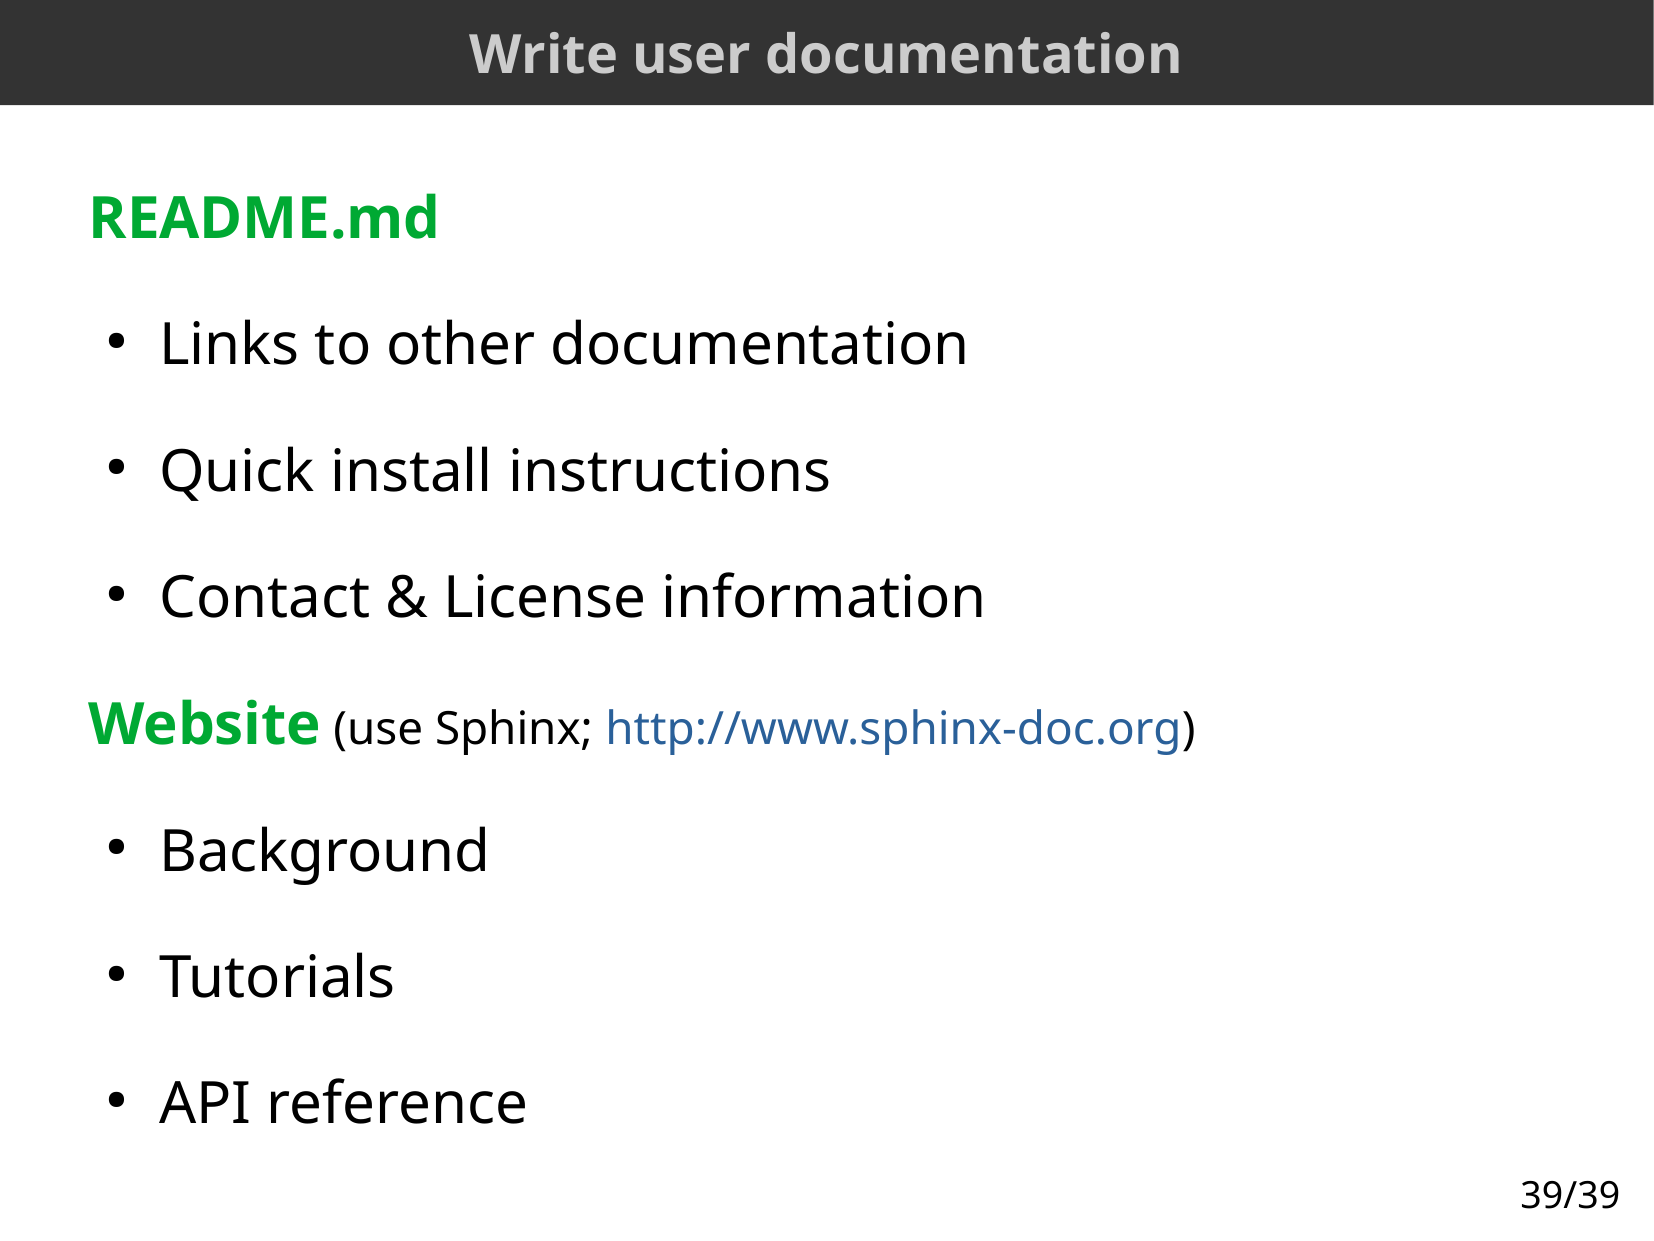

# Write user documentation
README.md
Links to other documentation
Quick install instructions
Contact & License information
Website (use Sphinx; http://www.sphinx-doc.org)
Background
Tutorials
API reference